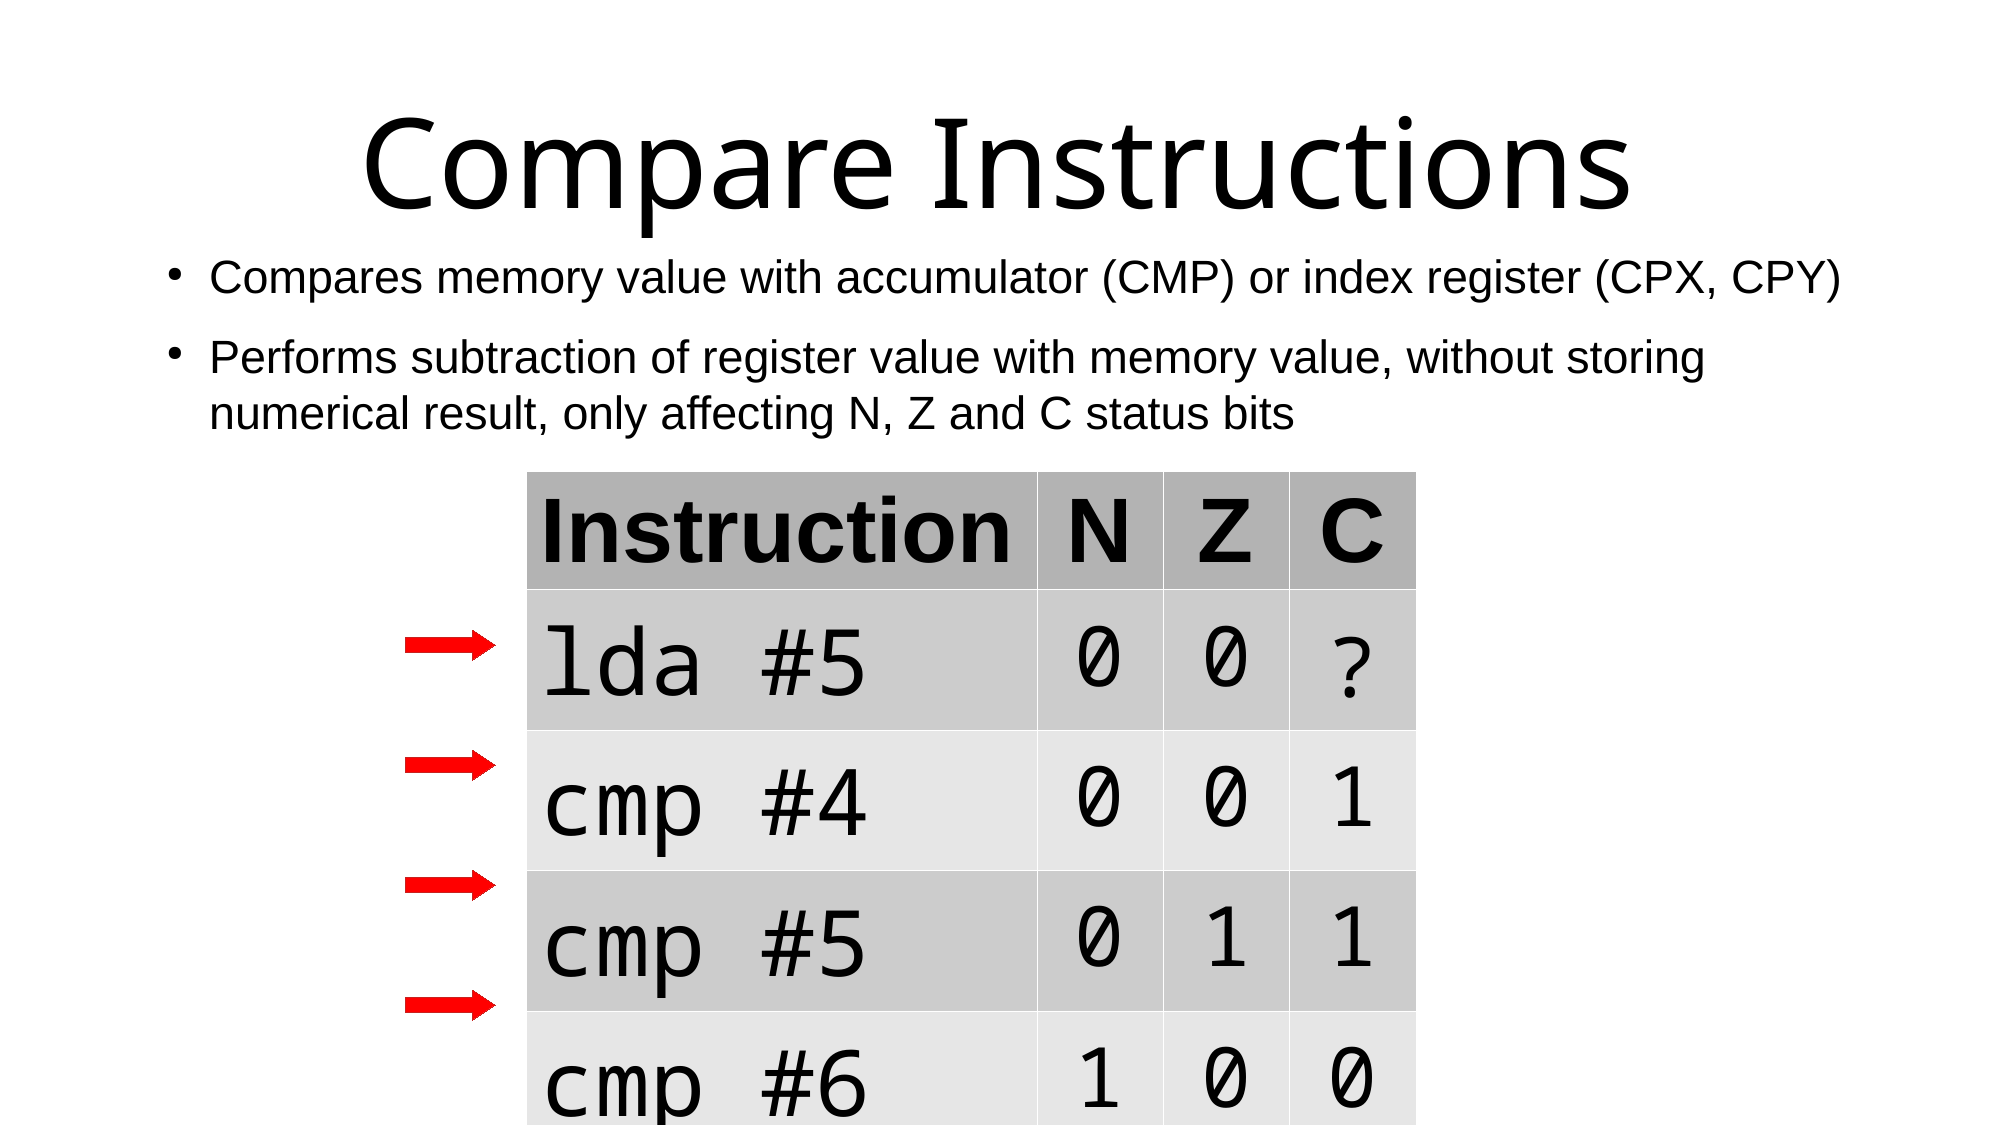

Compare Instructions
# Compares memory value with accumulator (CMP) or index register (CPX, CPY)
Performs subtraction of register value with memory value, without storing numerical result, only affecting N, Z and C status bits
| Instruction | N | Z | C |
| --- | --- | --- | --- |
| lda #5 | 0 | 0 | ? |
| cmp #4 | 0 | 0 | 1 |
| cmp #5 | 0 | 1 | 1 |
| cmp #6 | 1 | 0 | 0 |